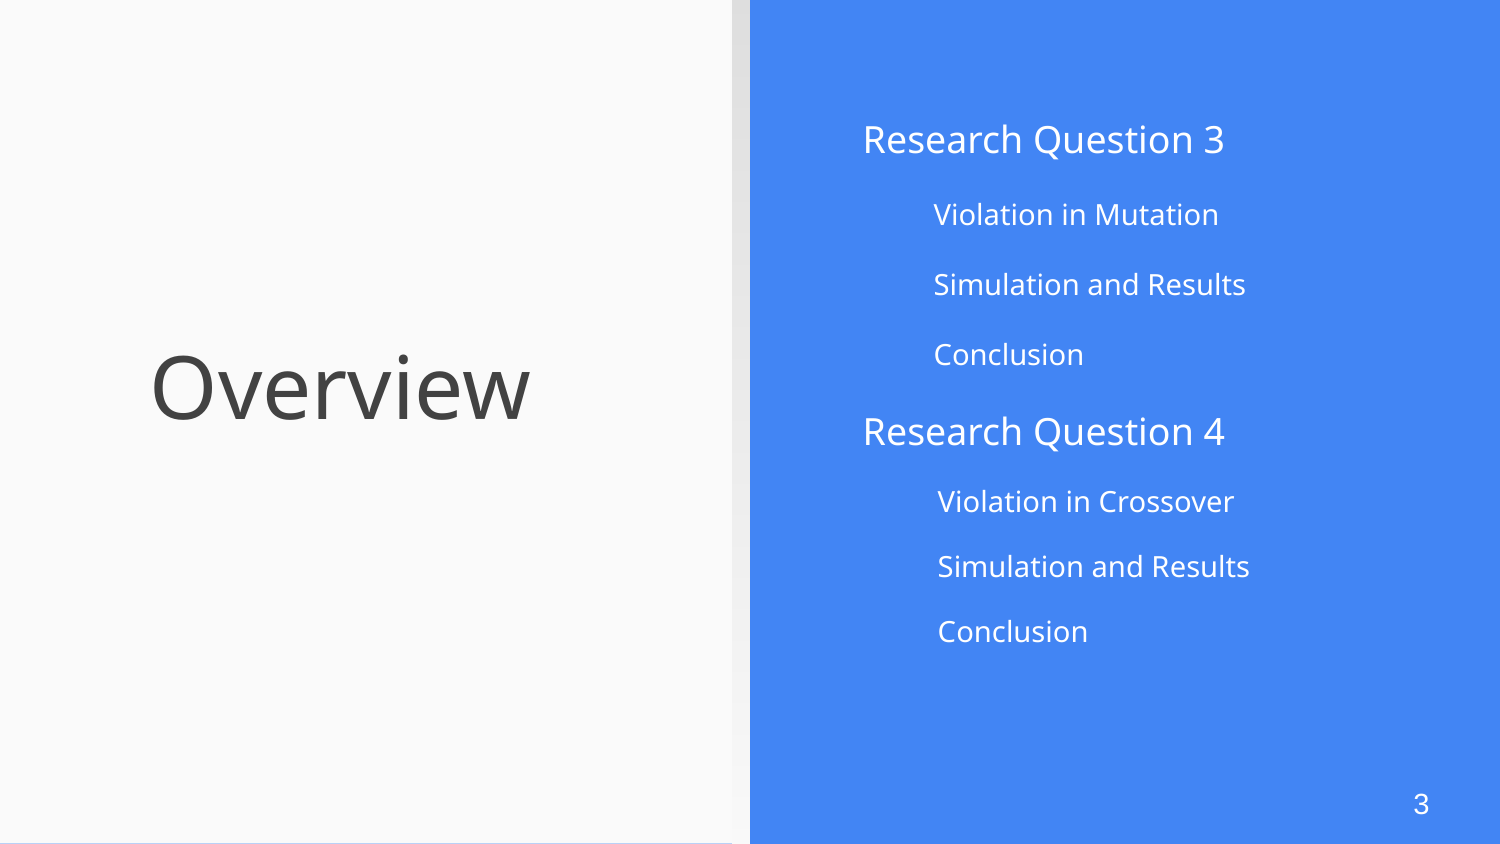

# Research Question 3
Violation in Mutation
Simulation and Results
Conclusion
Research Question 4
Violation in Crossover
Simulation and Results
Conclusion
Overview
3